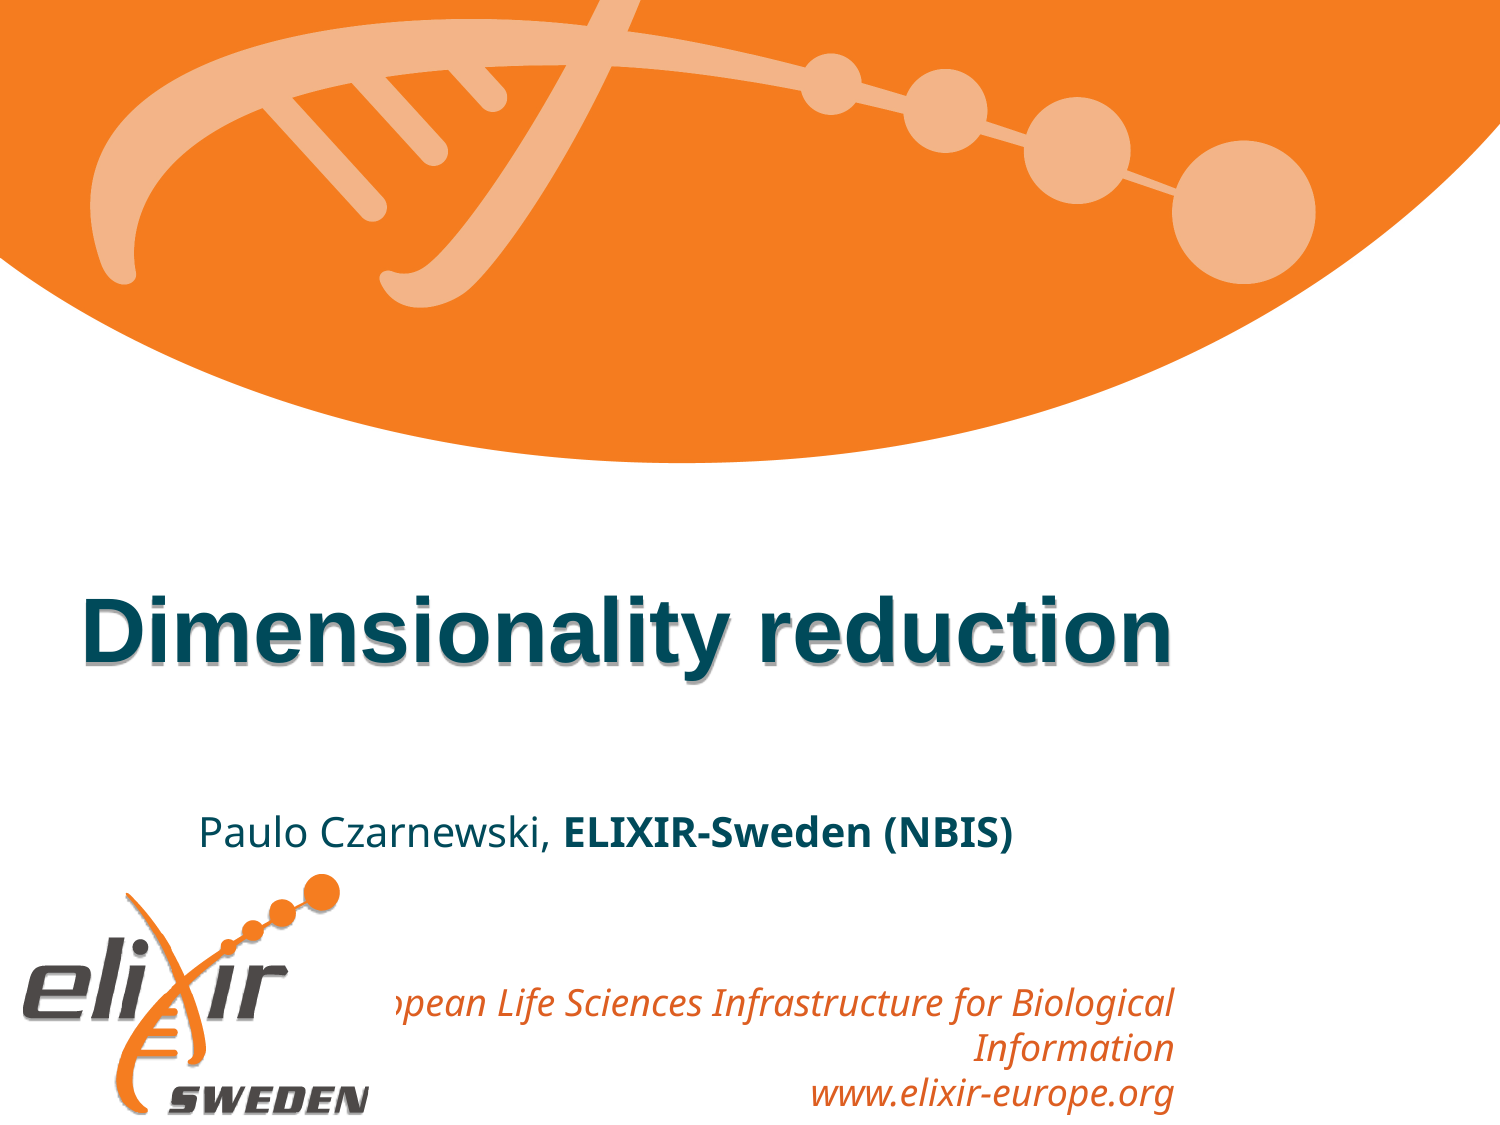

# Dimensionality reduction
Paulo Czarnewski, ELIXIR-Sweden (NBIS)